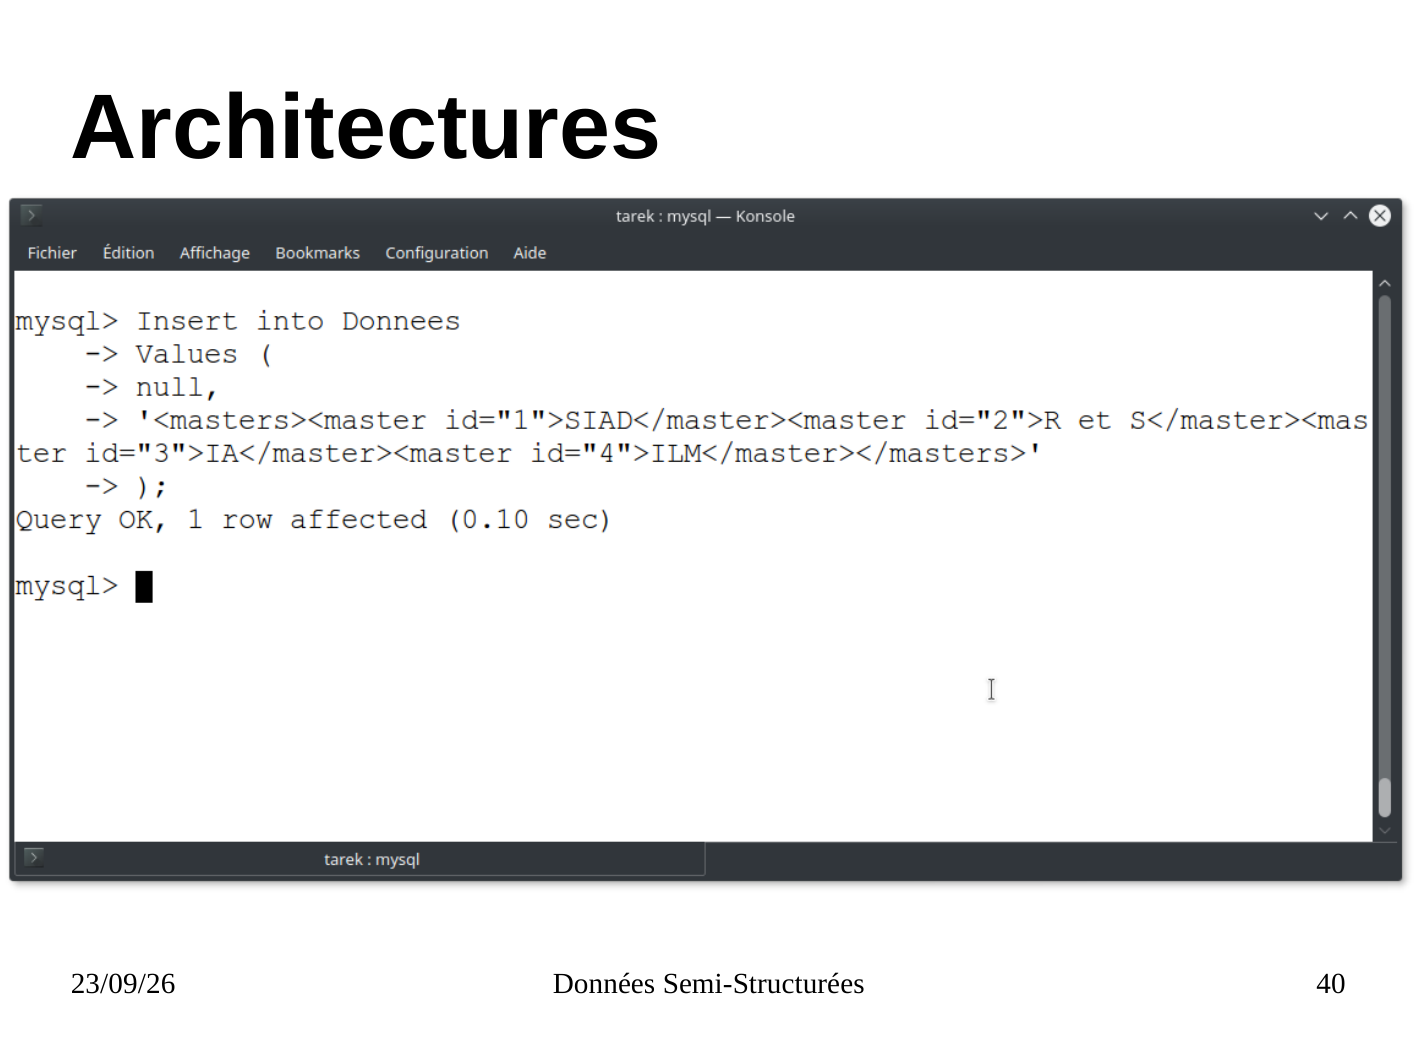

# Architectures
SGBDR avec extension XML
Données Semi-Structurées
40